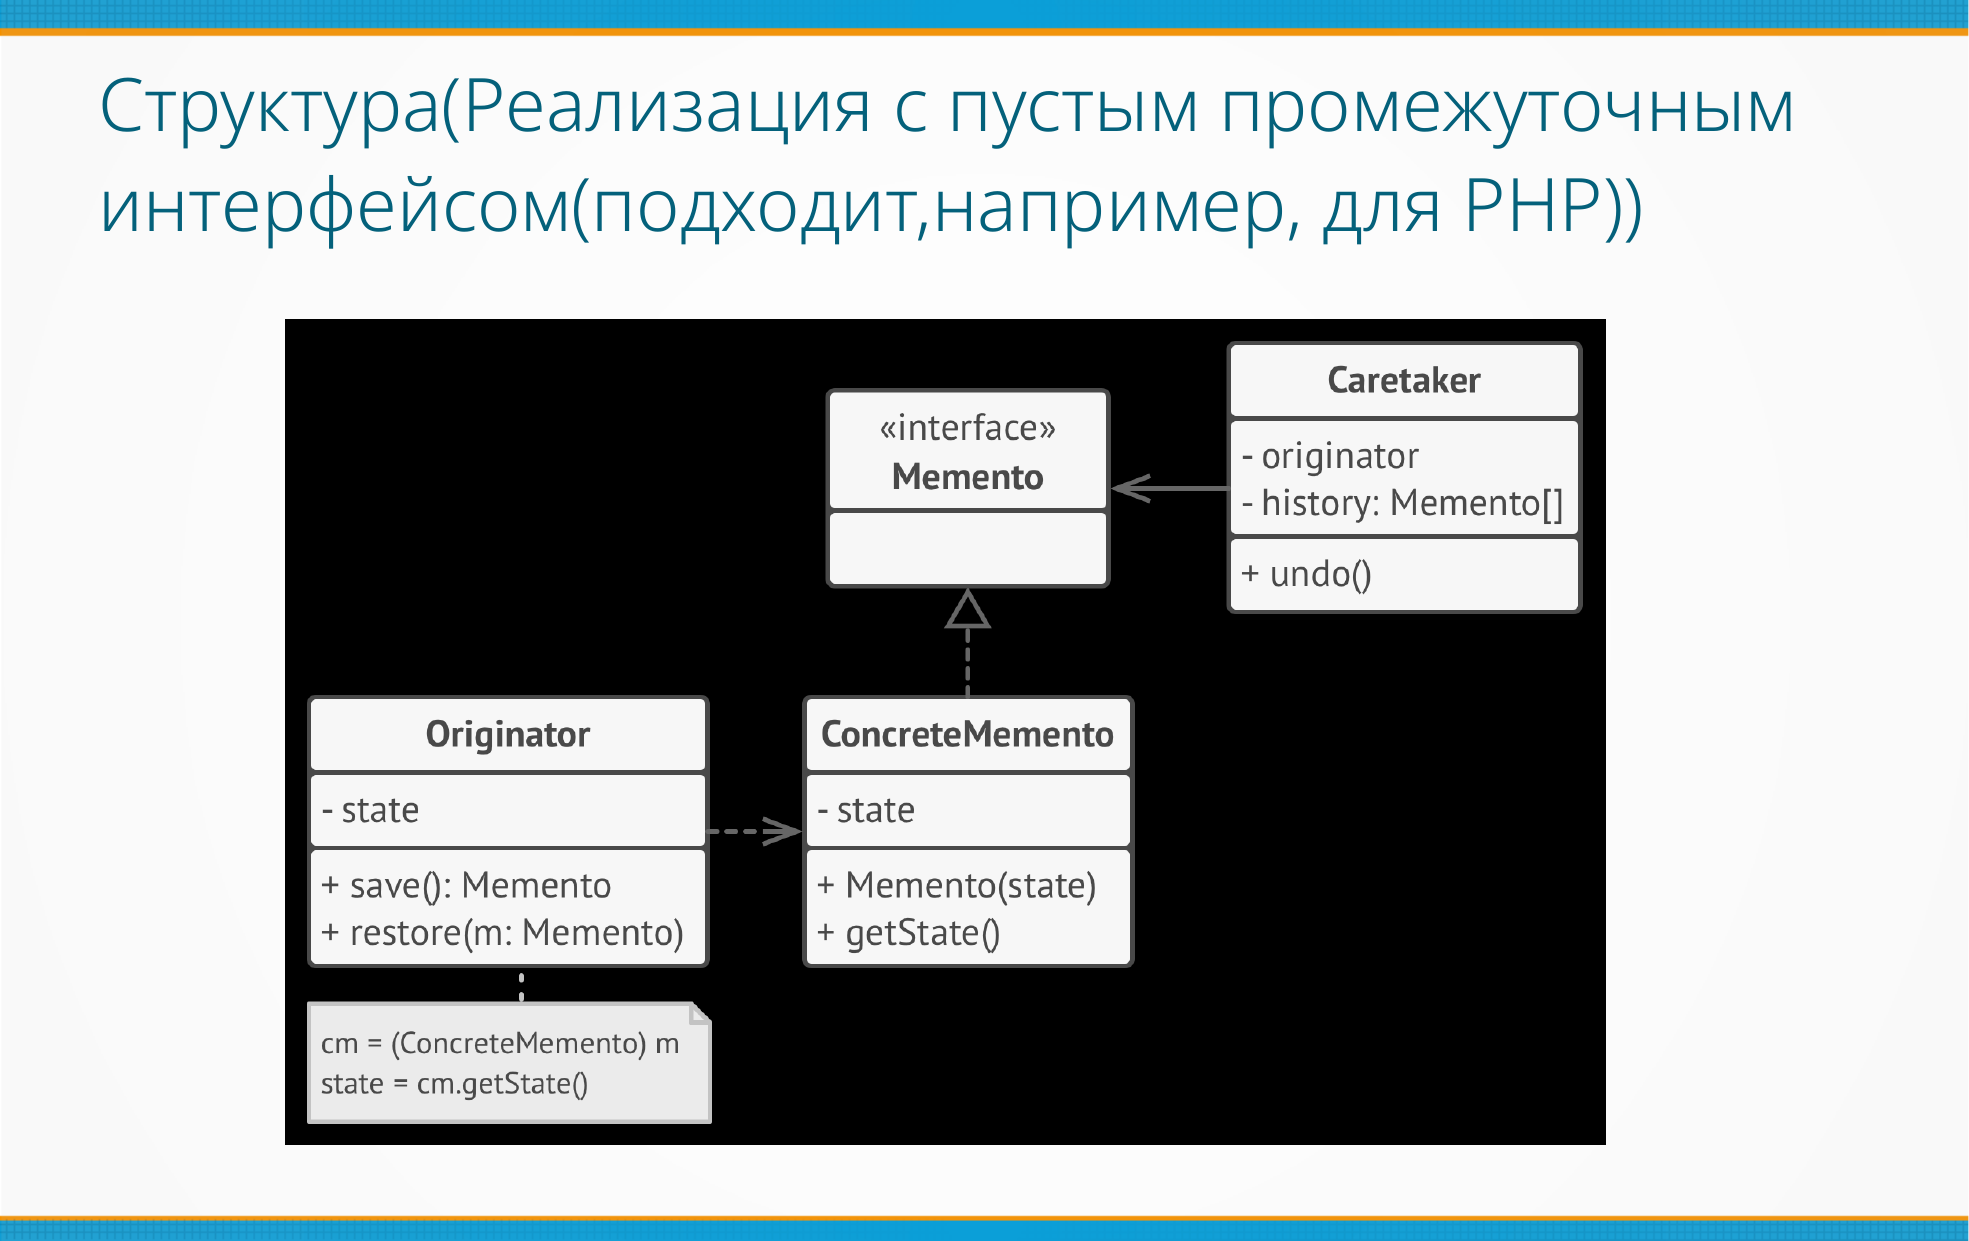

# Структура(Реализация с пустым промежуточным интерфейсом(подходит,например, для PHP))